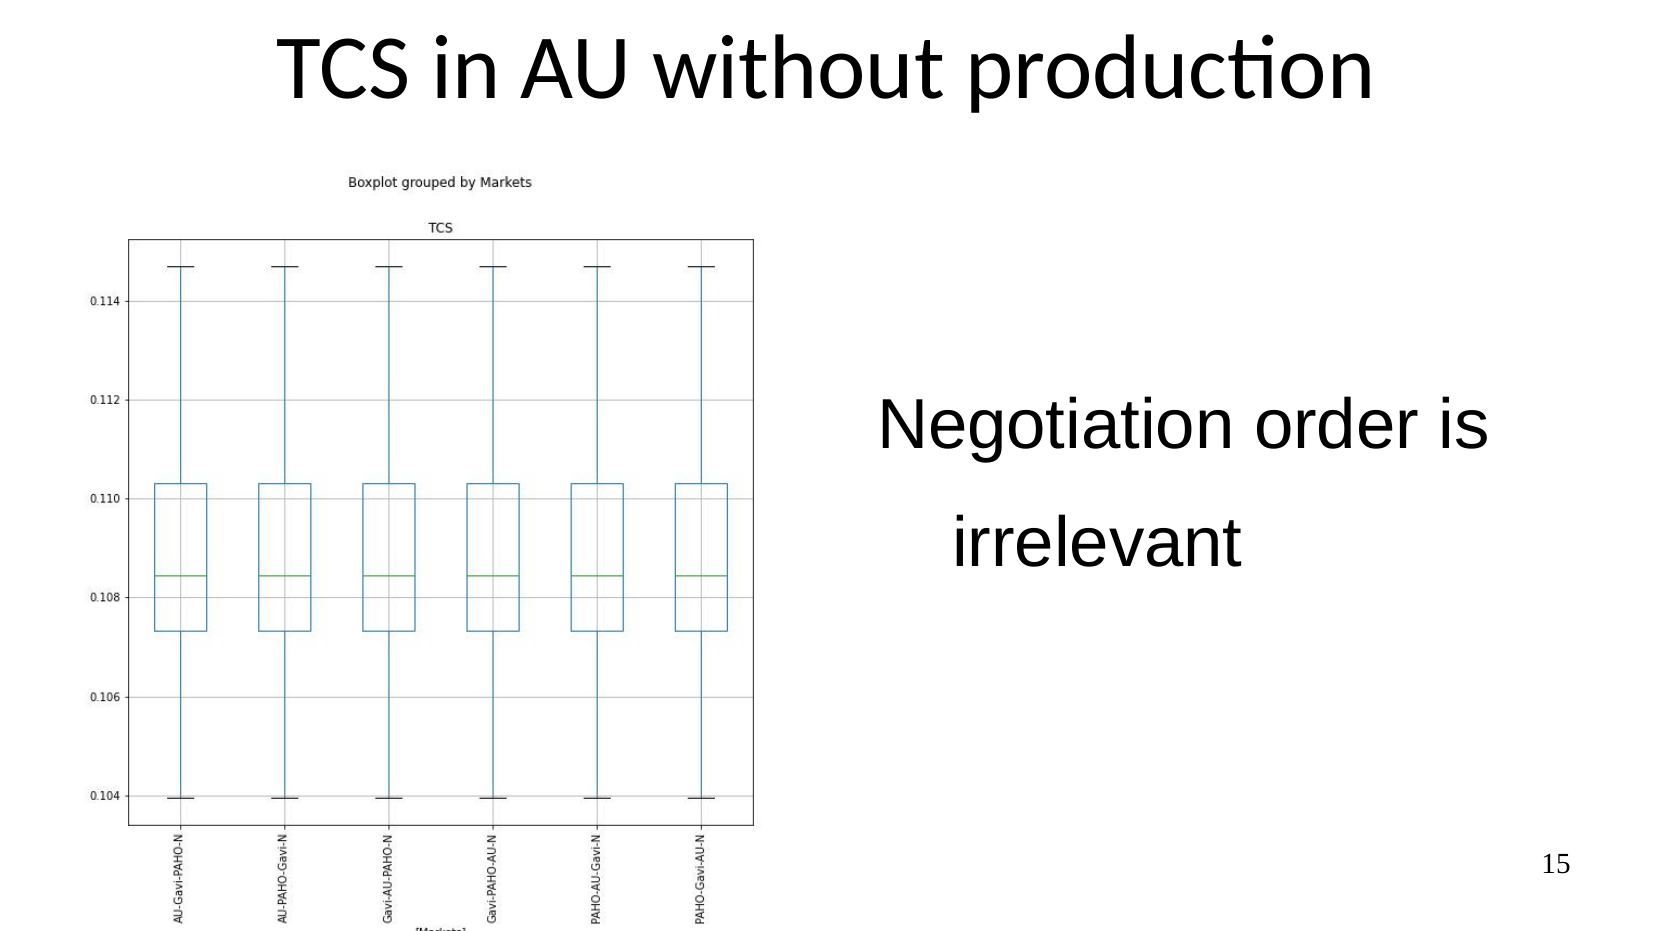

# TCS in AU without production
Negotiation order is
	irrelevant
15